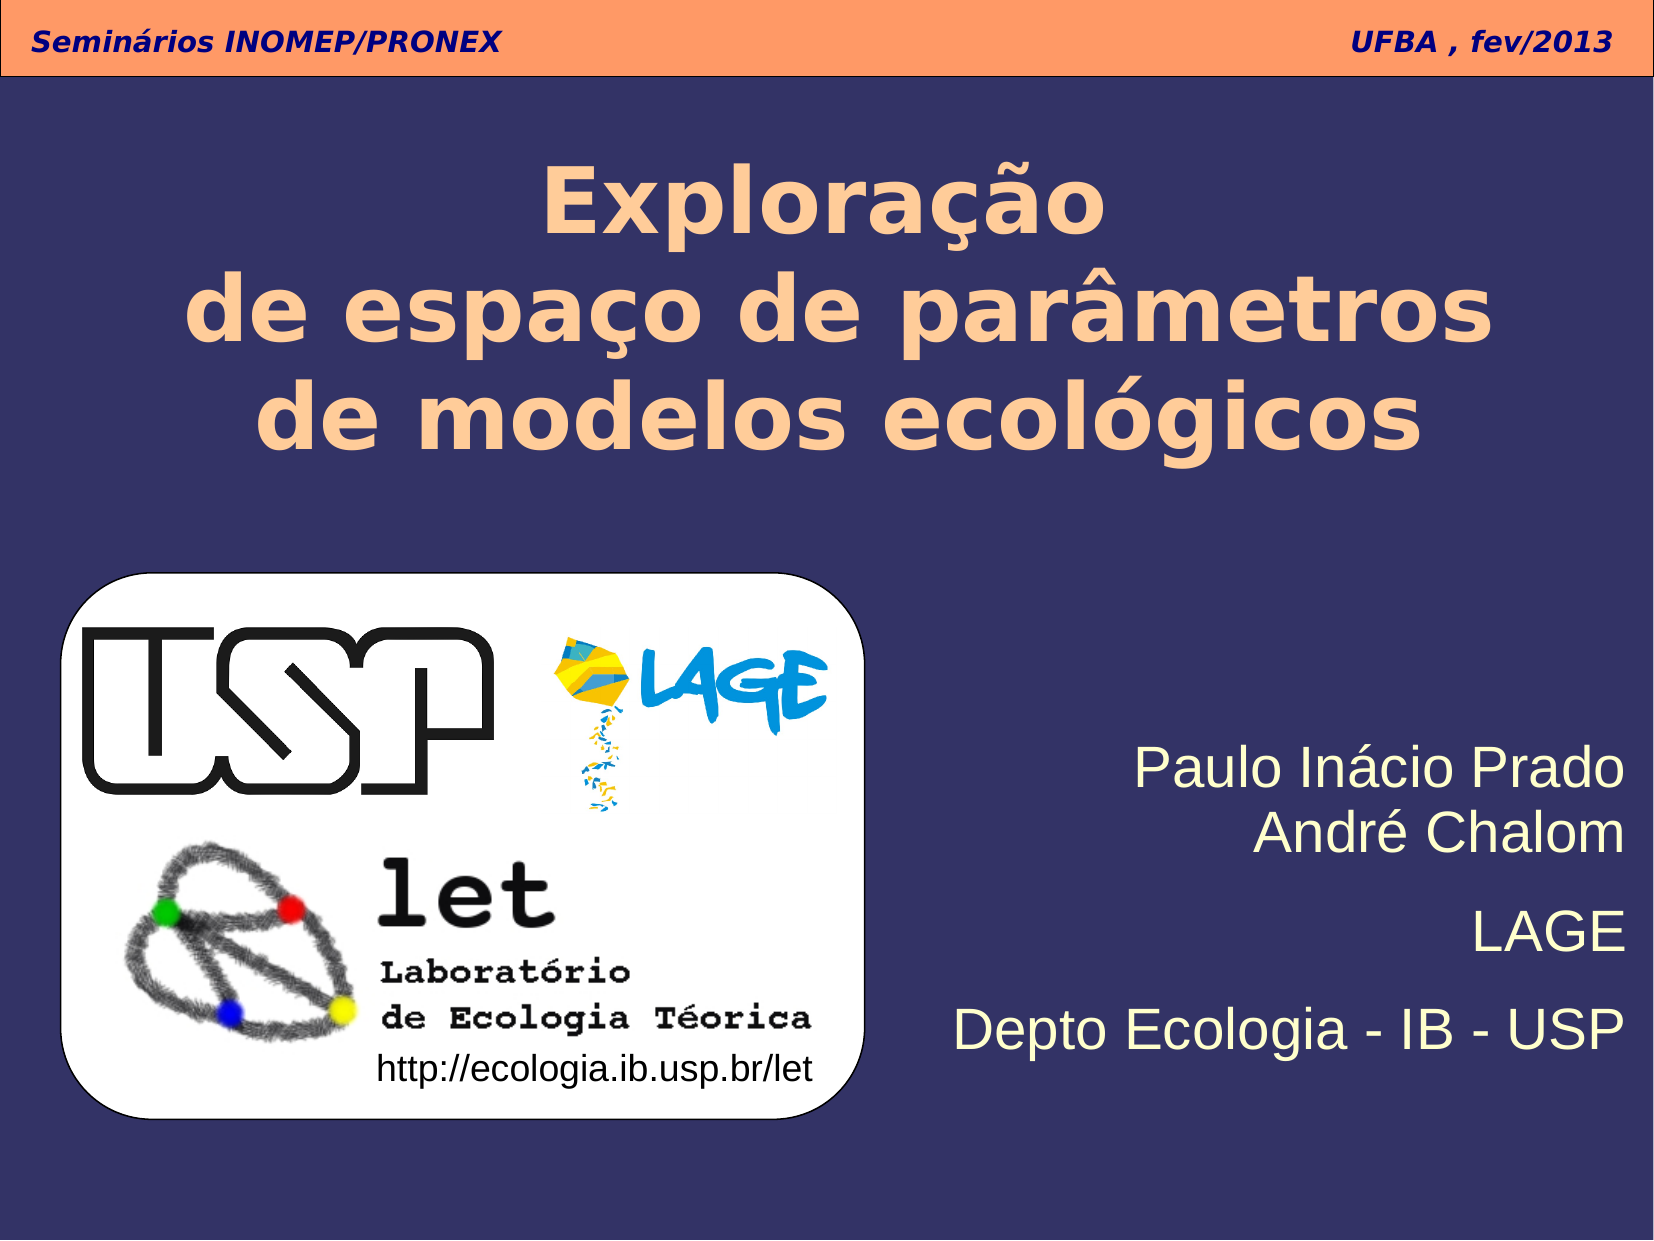

# Exploração de espaço de parâmetros de modelos ecológicos
Paulo Inácio Prado
André Chalom
LAGE
Depto Ecologia - IB - USP
http://ecologia.ib.usp.br/let